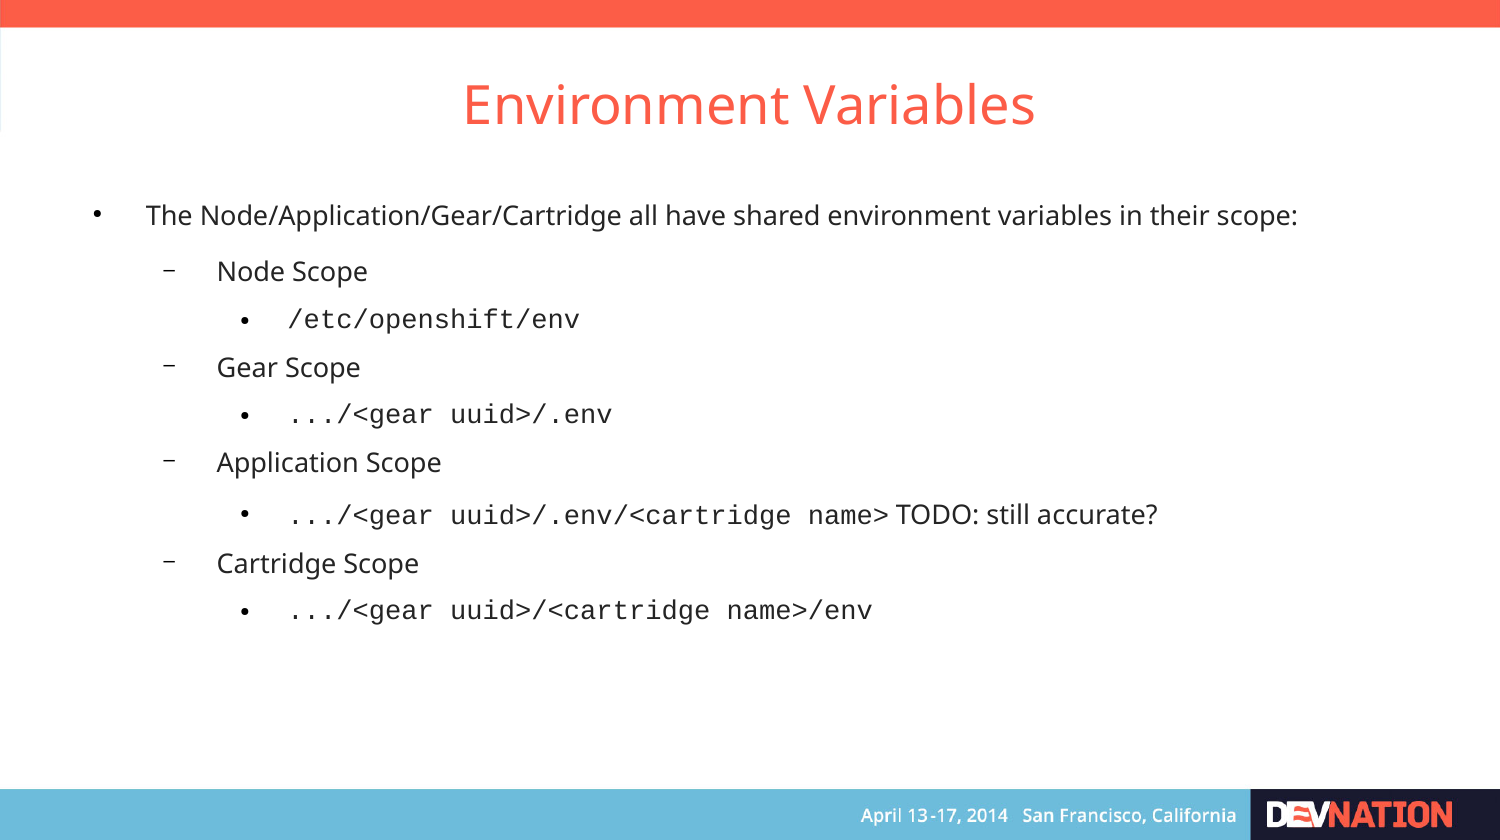

# Environment Variables
The Node/Application/Gear/Cartridge all have shared environment variables in their scope:
Node Scope
/etc/openshift/env
Gear Scope
.../<gear uuid>/.env
Application Scope
.../<gear uuid>/.env/<cartridge name> TODO: still accurate?
Cartridge Scope
.../<gear uuid>/<cartridge name>/env